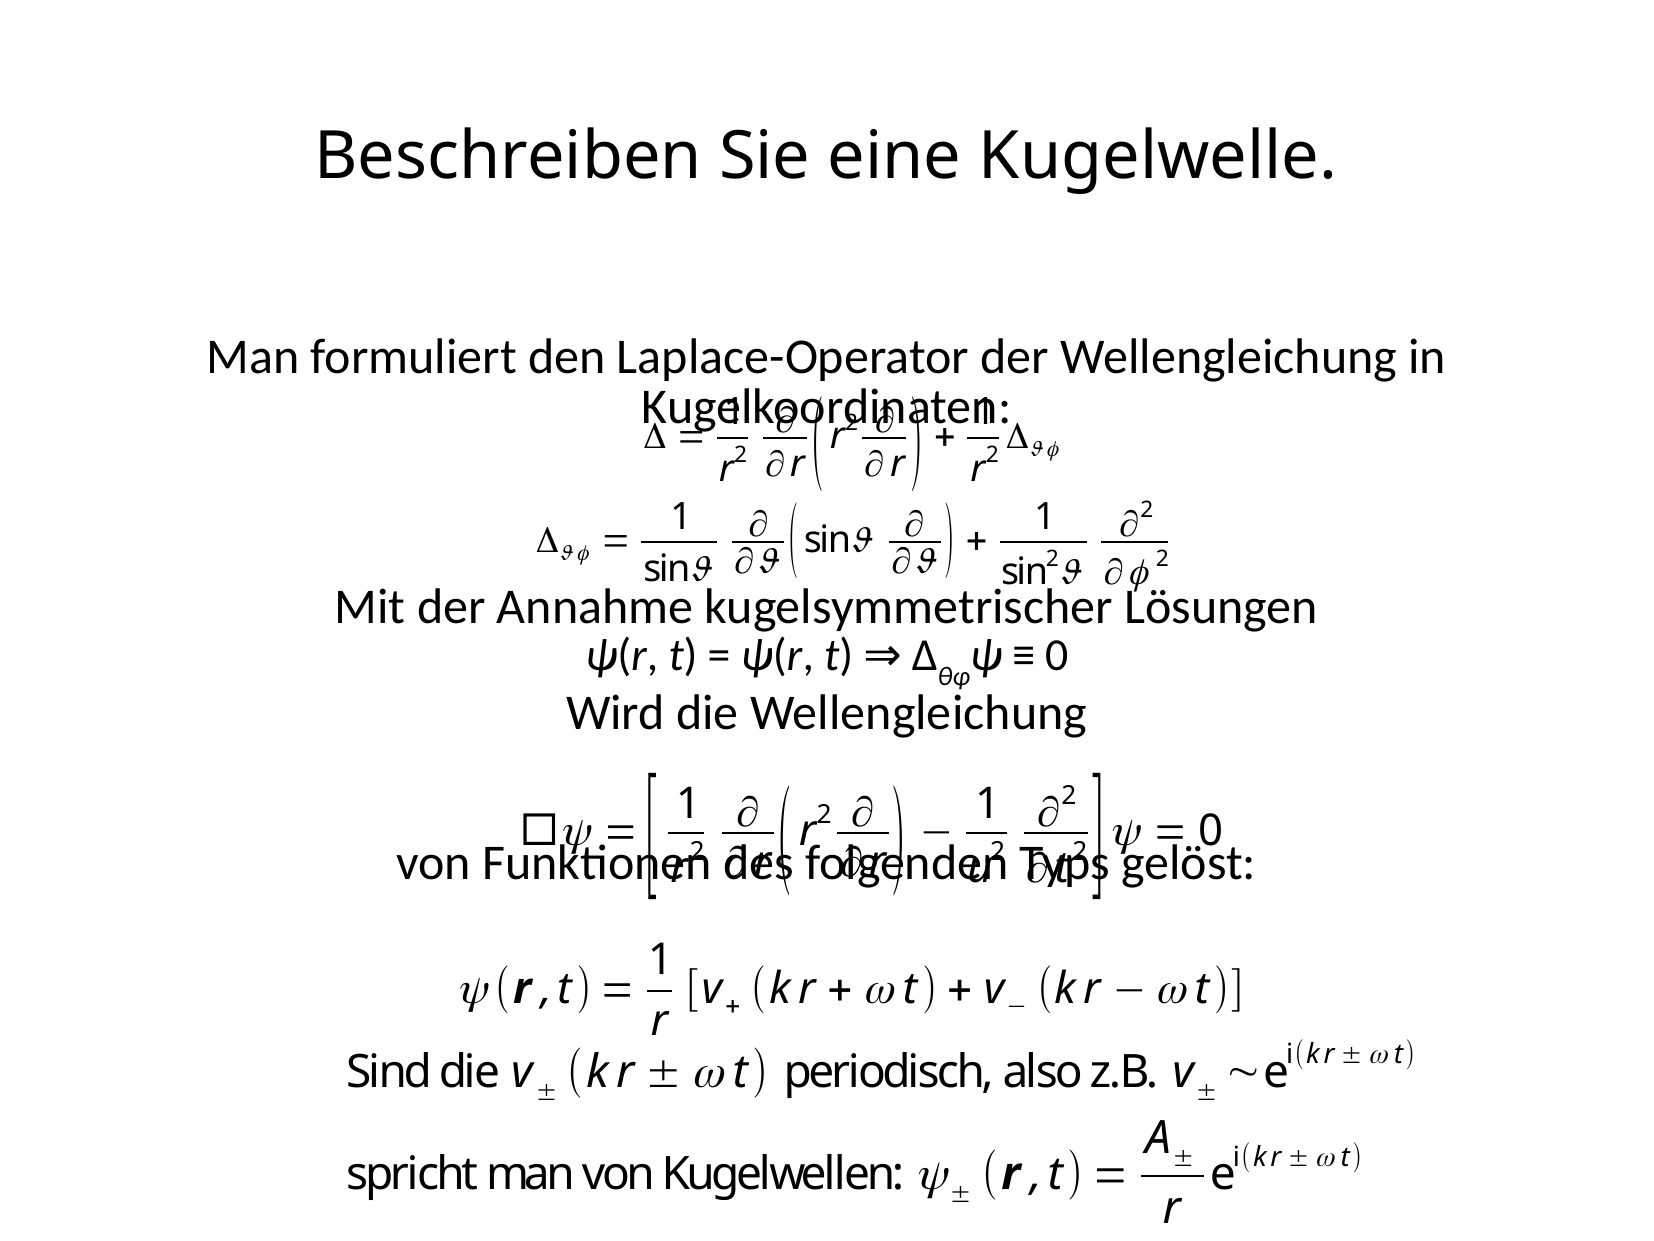

# Beschreiben Sie eine Kugelwelle.
Man formuliert den Laplace-Operator der Wellengleichung in Kugelkoordinaten:
Mit der Annahme kugelsymmetrischer Lösungen
ψ(r, t) = ψ(r, t) ⇒ Δθφψ ≡ 0
Wird die Wellengleichung
von Funktionen des folgenden Typs gelöst: